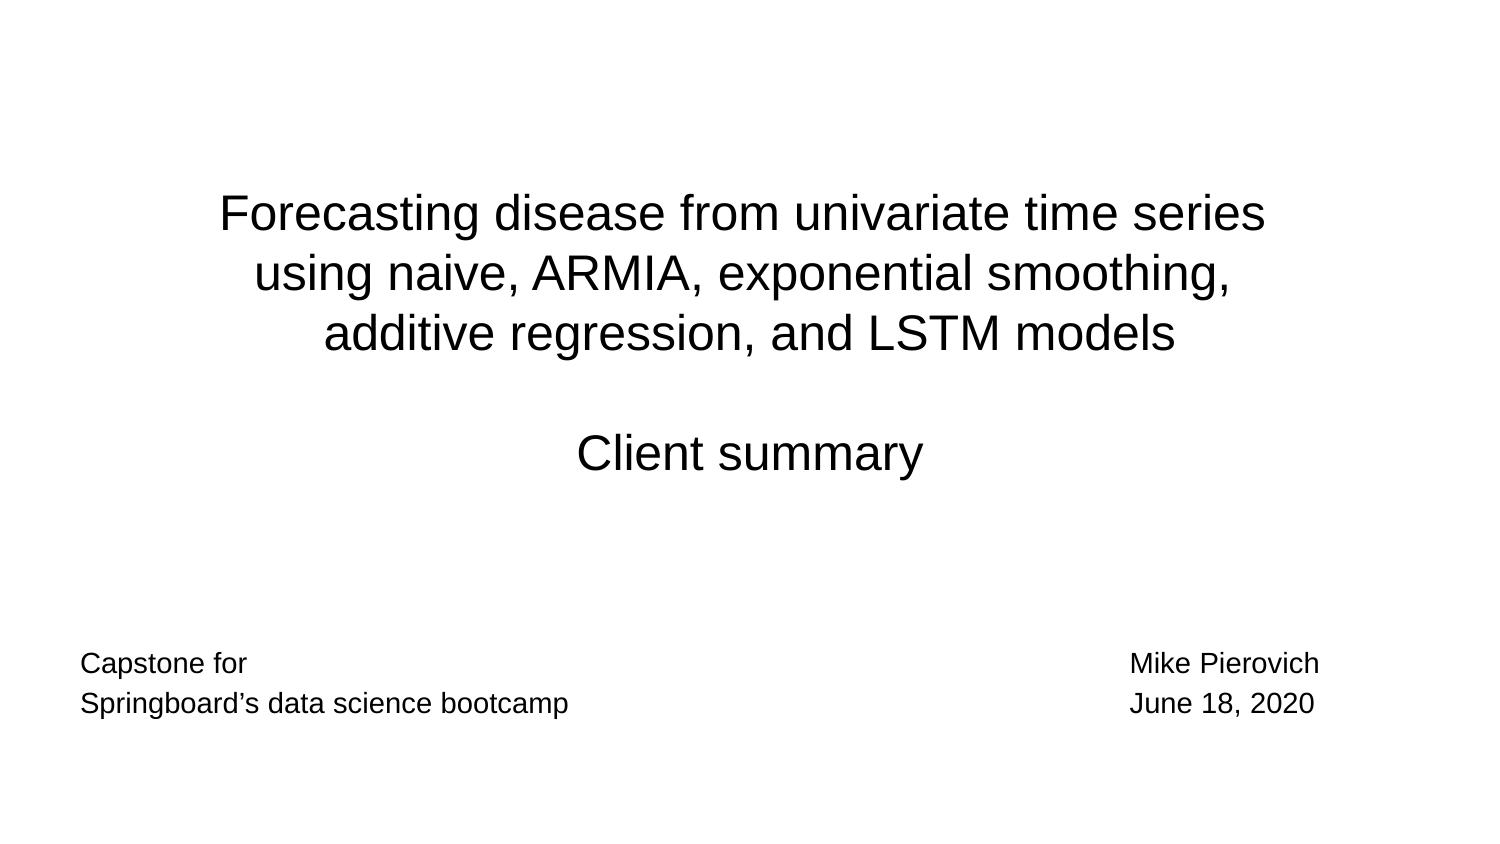

# Forecasting disease from univariate time series using naive, ARMIA, exponential smoothing, additive regression, and LSTM models Client summary
Capstone for
Springboard’s data science bootcamp
Mike Pierovich
June 18, 2020